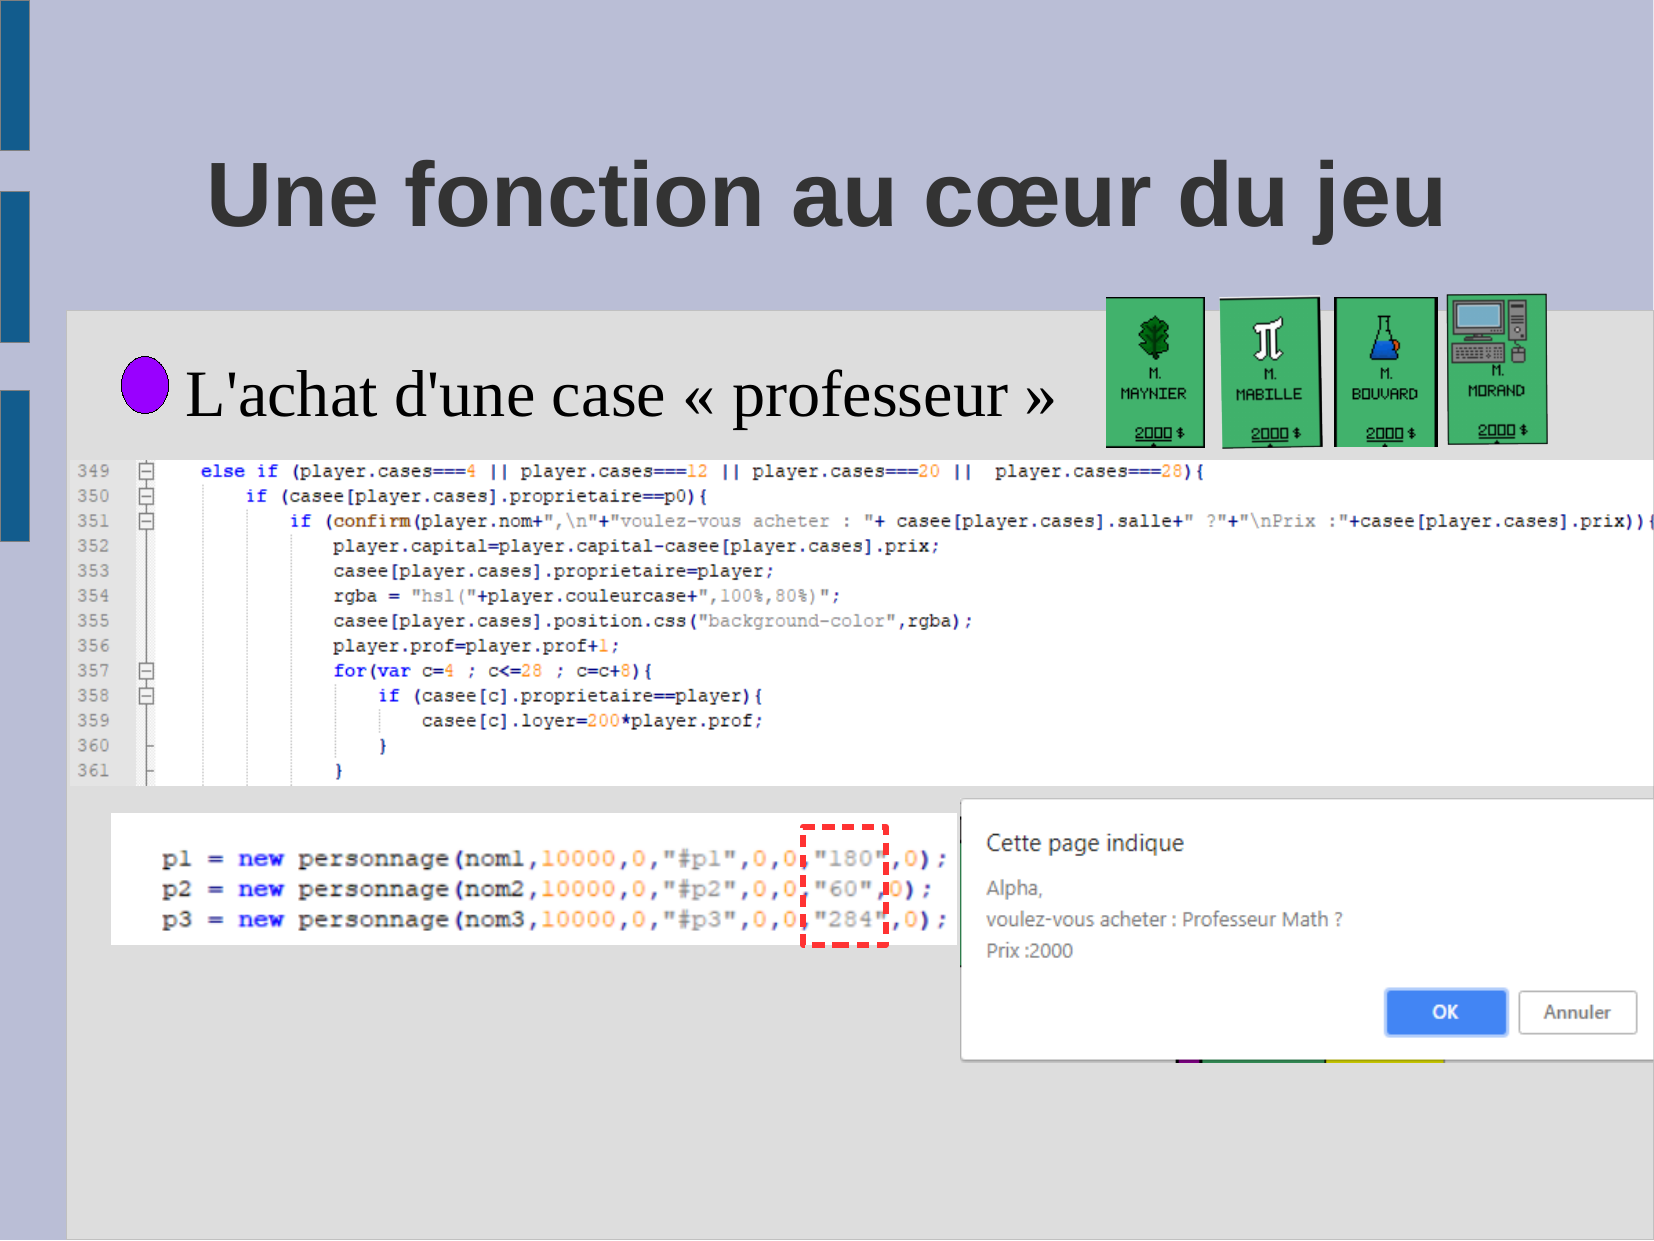

# Une fonction au cœur du jeu
L'achat d'une case « professeur »